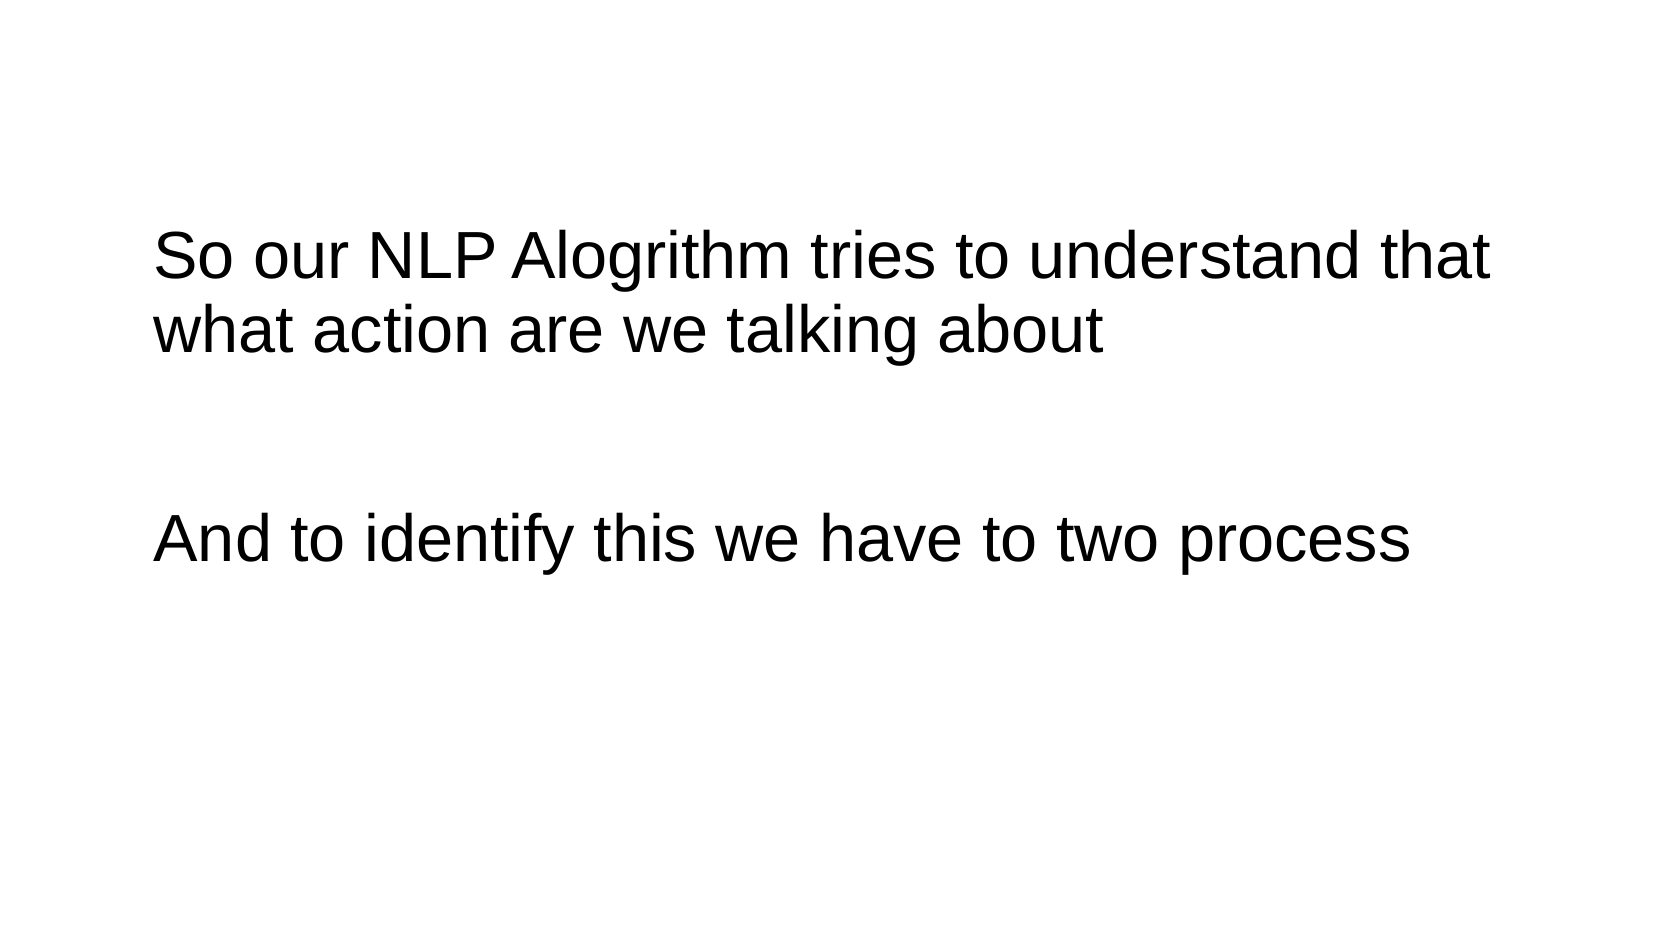

# So our NLP Alogrithm tries to understand that what action are we talking about
And to identify this we have to two process